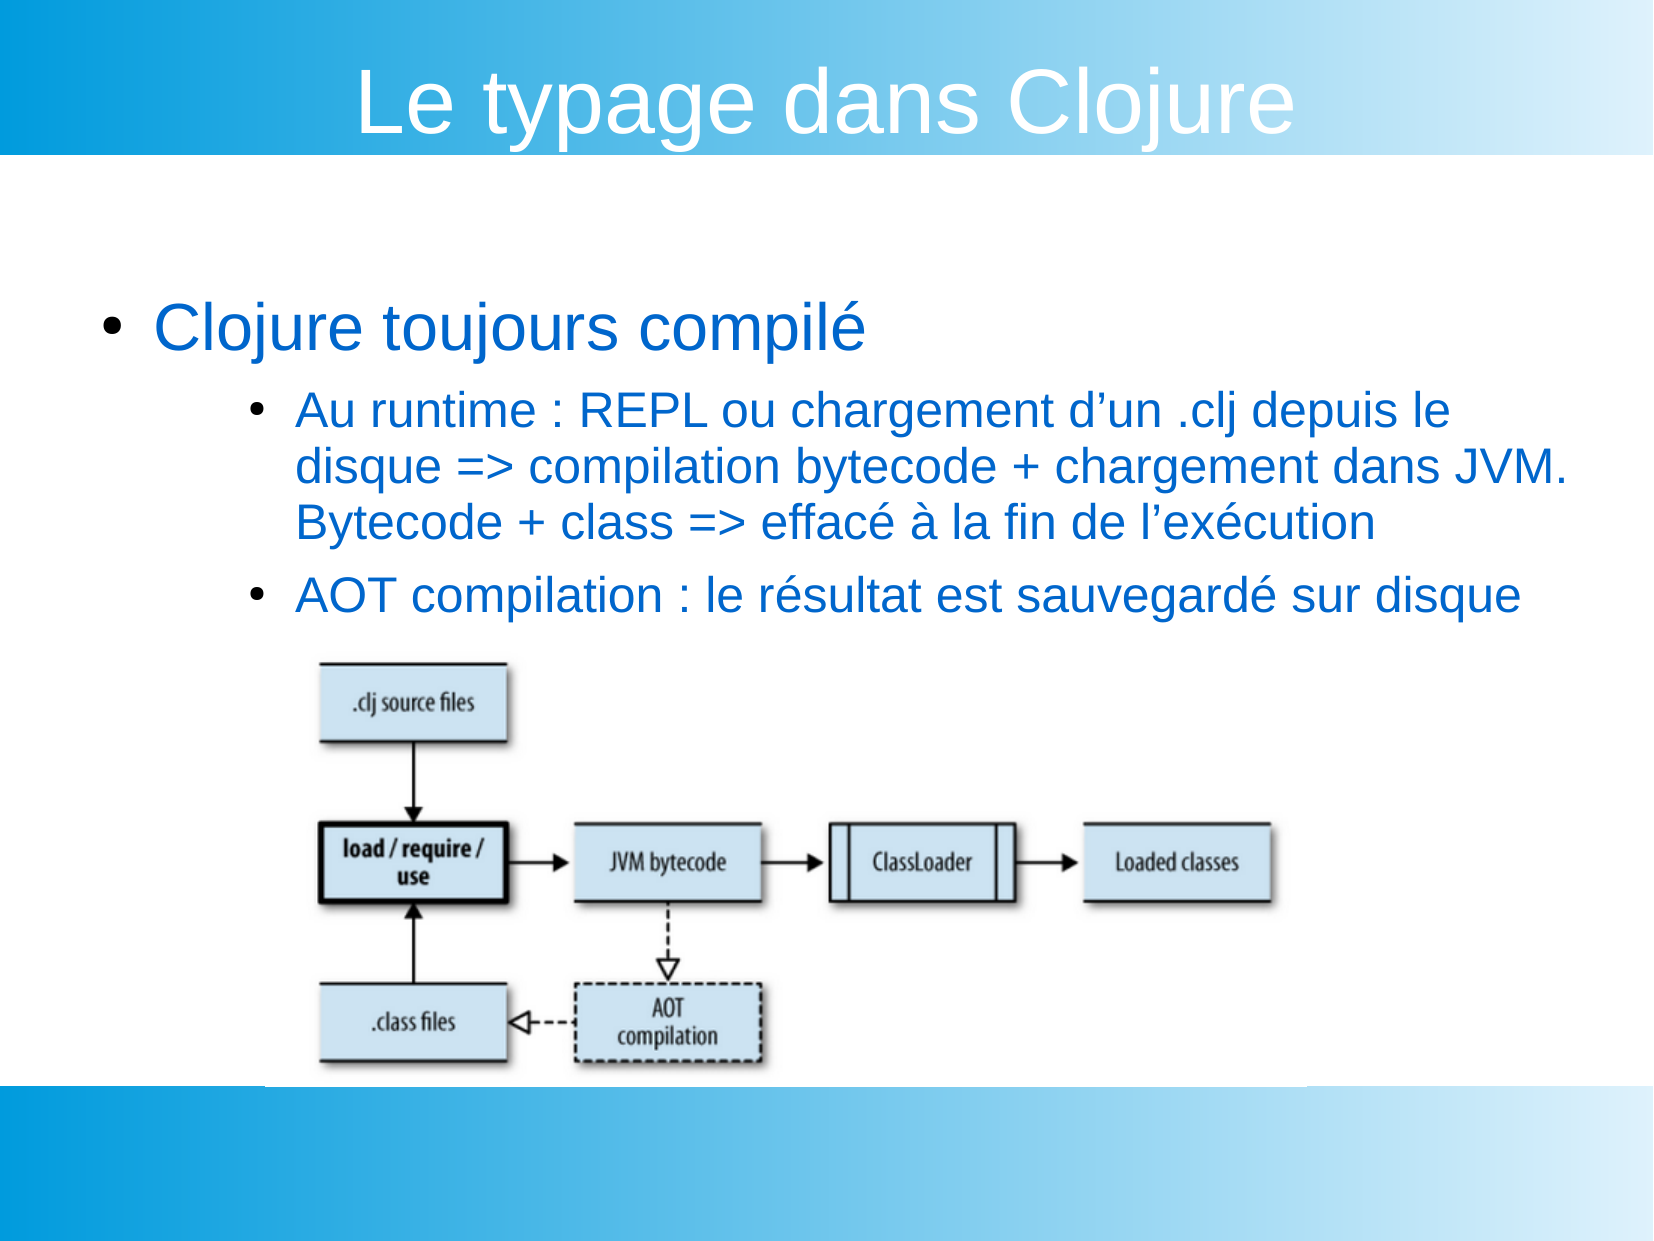

# Le typage dans Clojure
Clojure toujours compilé
Au runtime : REPL ou chargement d’un .clj depuis le disque => compilation bytecode + chargement dans JVM. Bytecode + class => effacé à la fin de l’exécution
AOT compilation : le résultat est sauvegardé sur disque